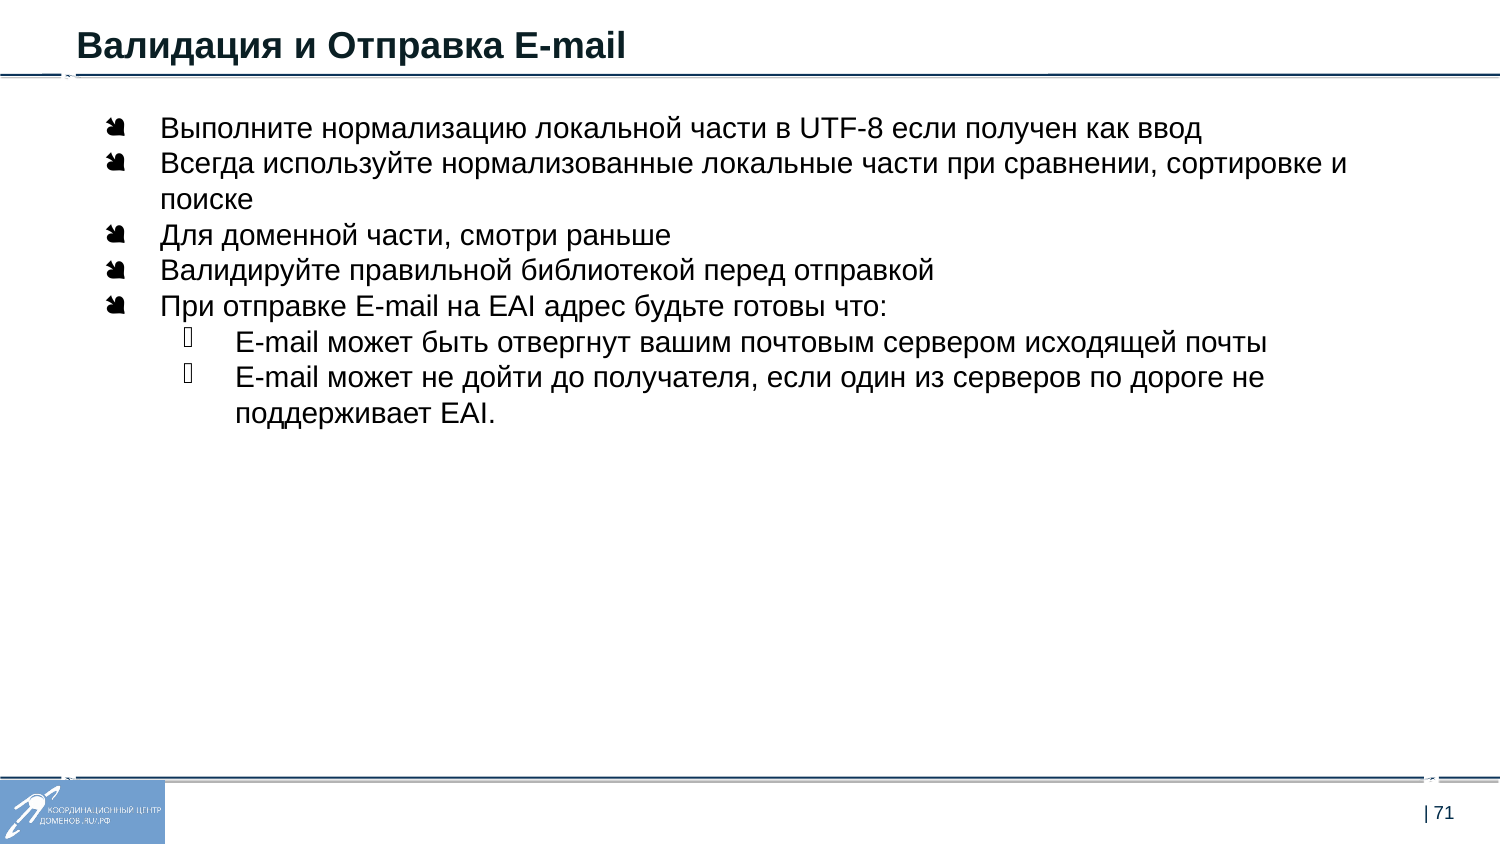

# Валидация и Отправка E-mail
Выполните нормализацию локальной части в UTF-8 если получен как ввод
Всегда используйте нормализованные локальные части при сравнении, сортировке и поиске
Для доменной части, смотри раньше
Валидируйте правильной библиотекой перед отправкой
При отправке E-mail на EAI адрес будьте готовы что:
E-mail может быть отвергнут вашим почтовым сервером исходящей почты
E-mail может не дойти до получателя, если один из серверов по дороге не поддерживает EAI.